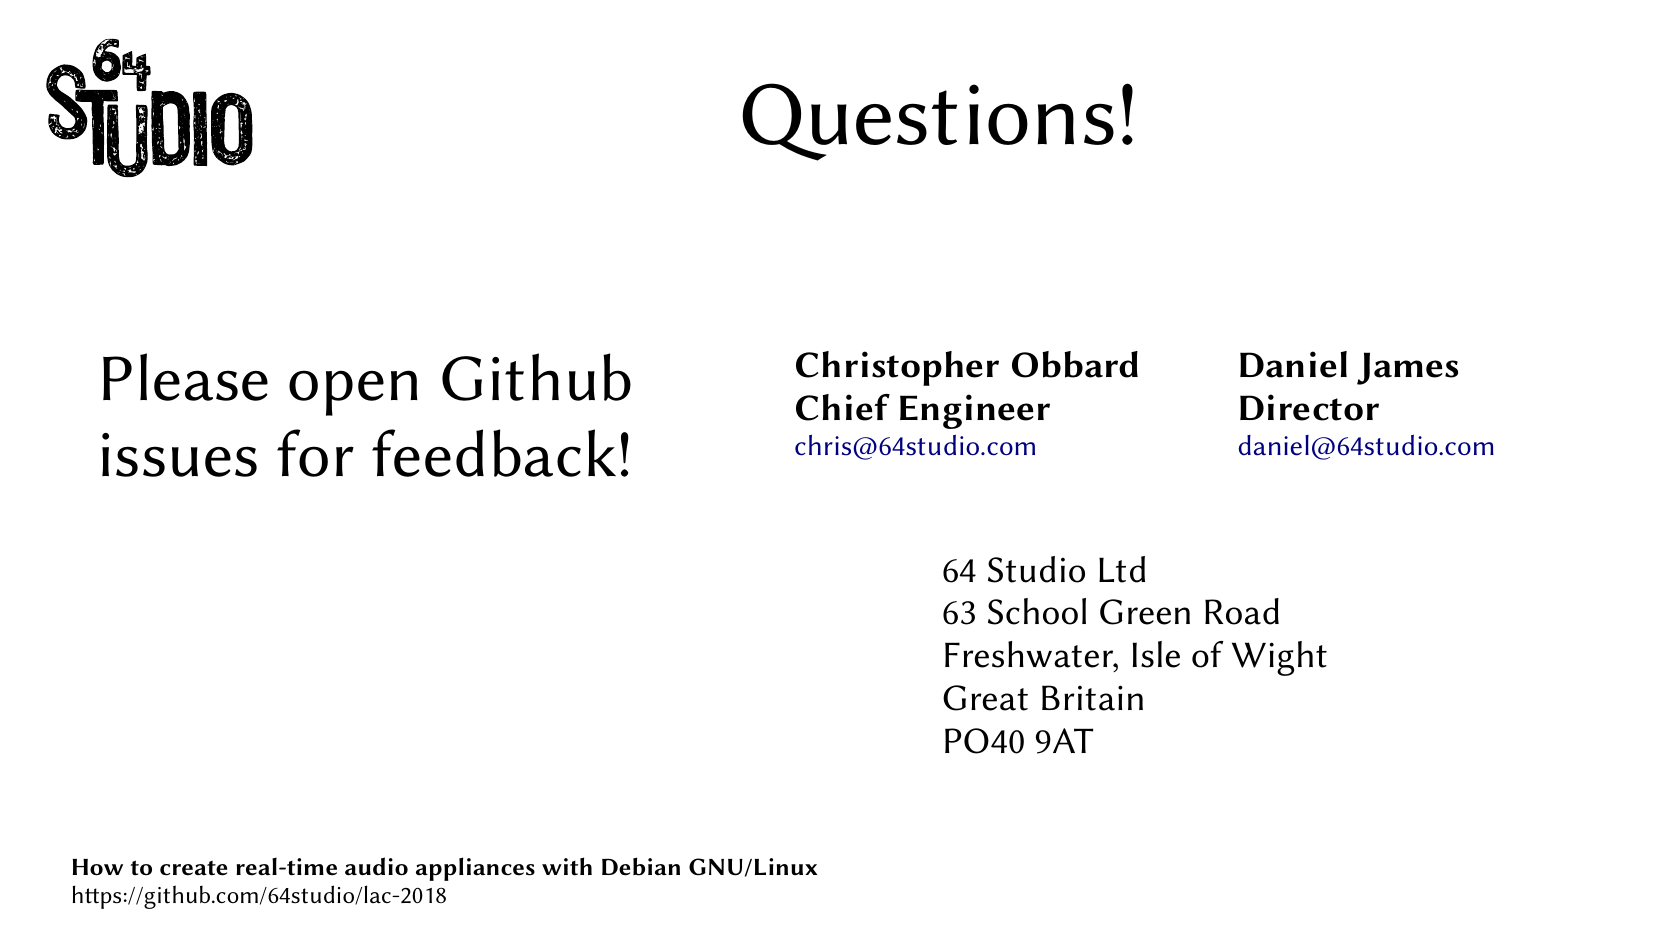

# Questions!
Please open Github issues for feedback!
Christopher Obbard		Daniel James
Chief Engineer			Director
chris@64studio.com			daniel@64studio.com
		64 Studio Ltd
		63 School Green Road
		Freshwater, Isle of Wight
		Great Britain
		PO40 9AT